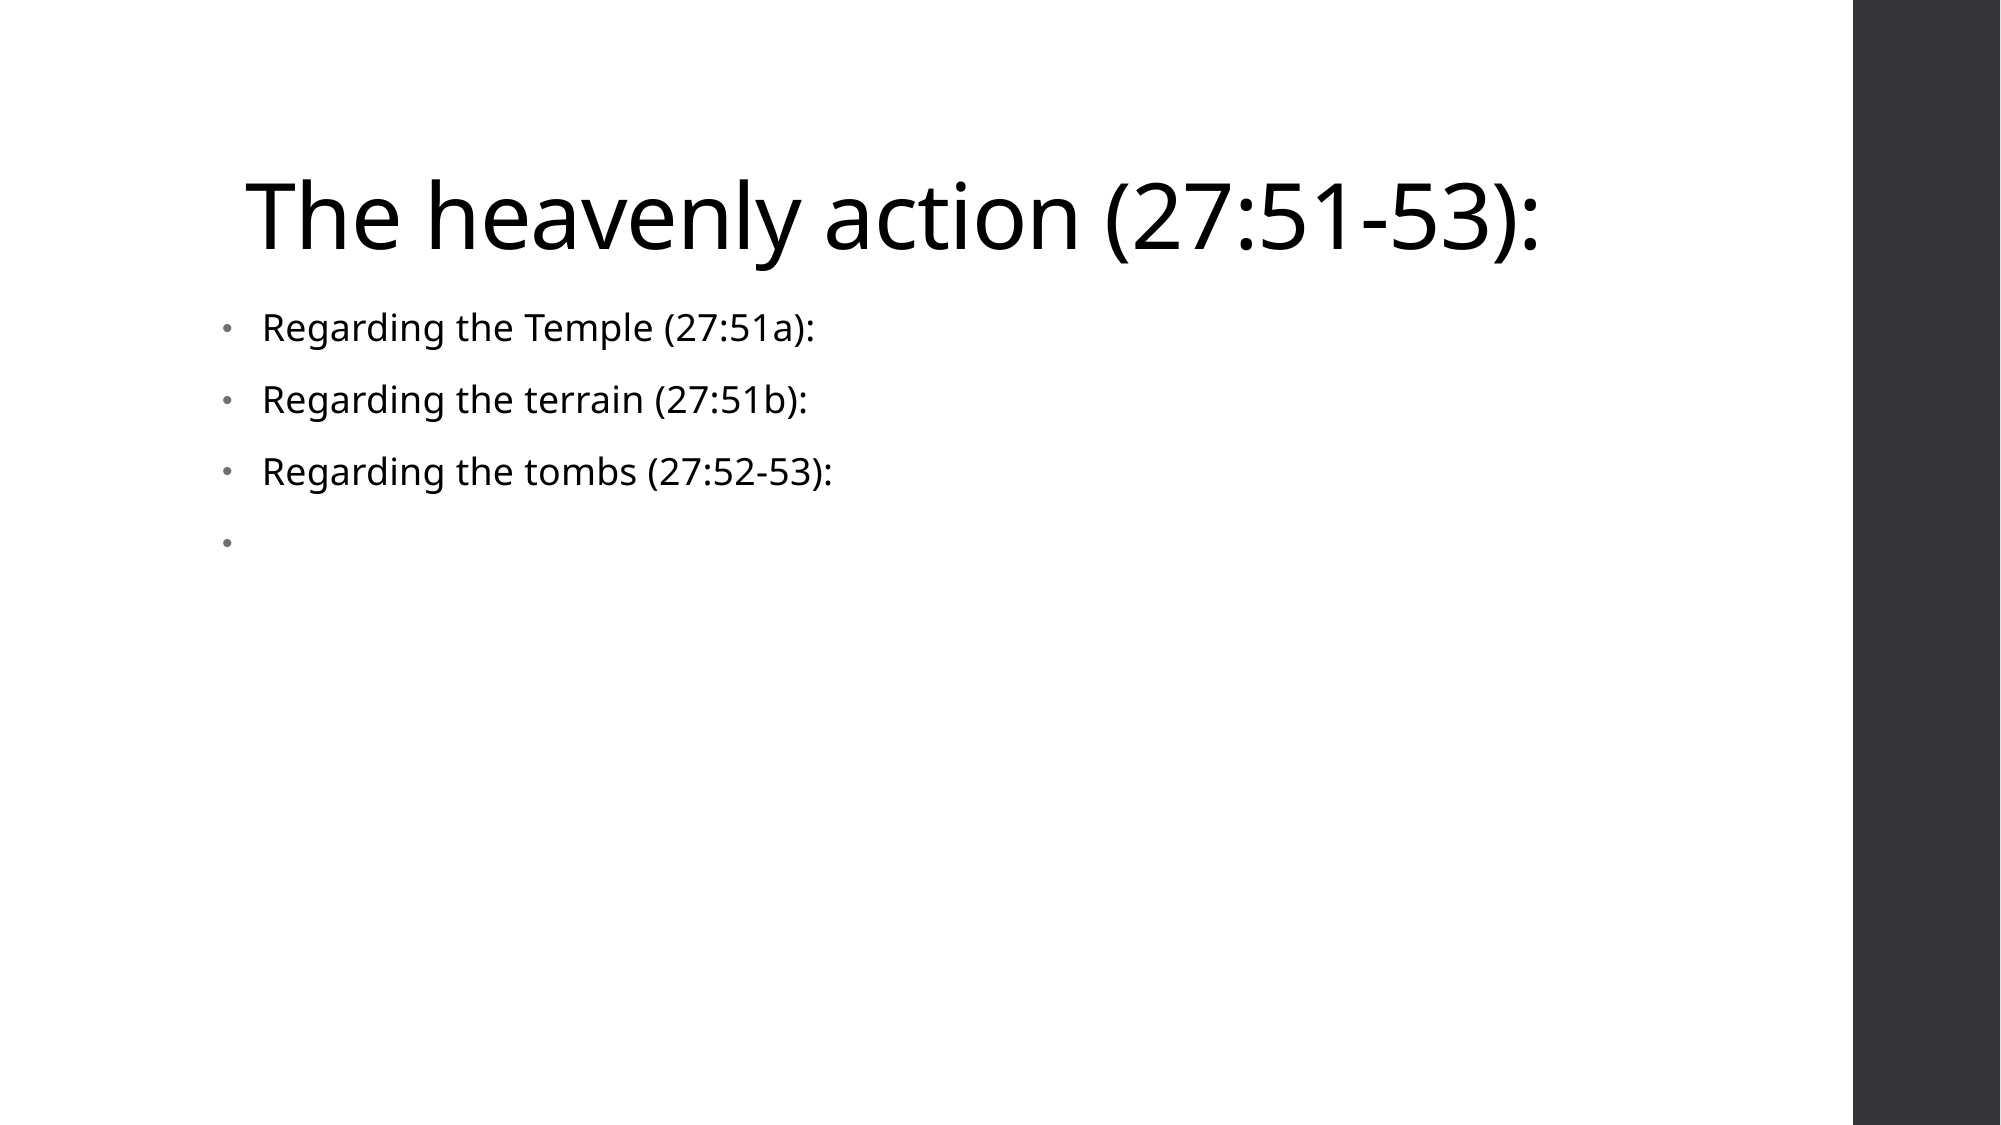

# The heavenly action (27:51-53):
 Regarding the Temple (27:51a):
 Regarding the terrain (27:51b):
 Regarding the tombs (27:52-53):